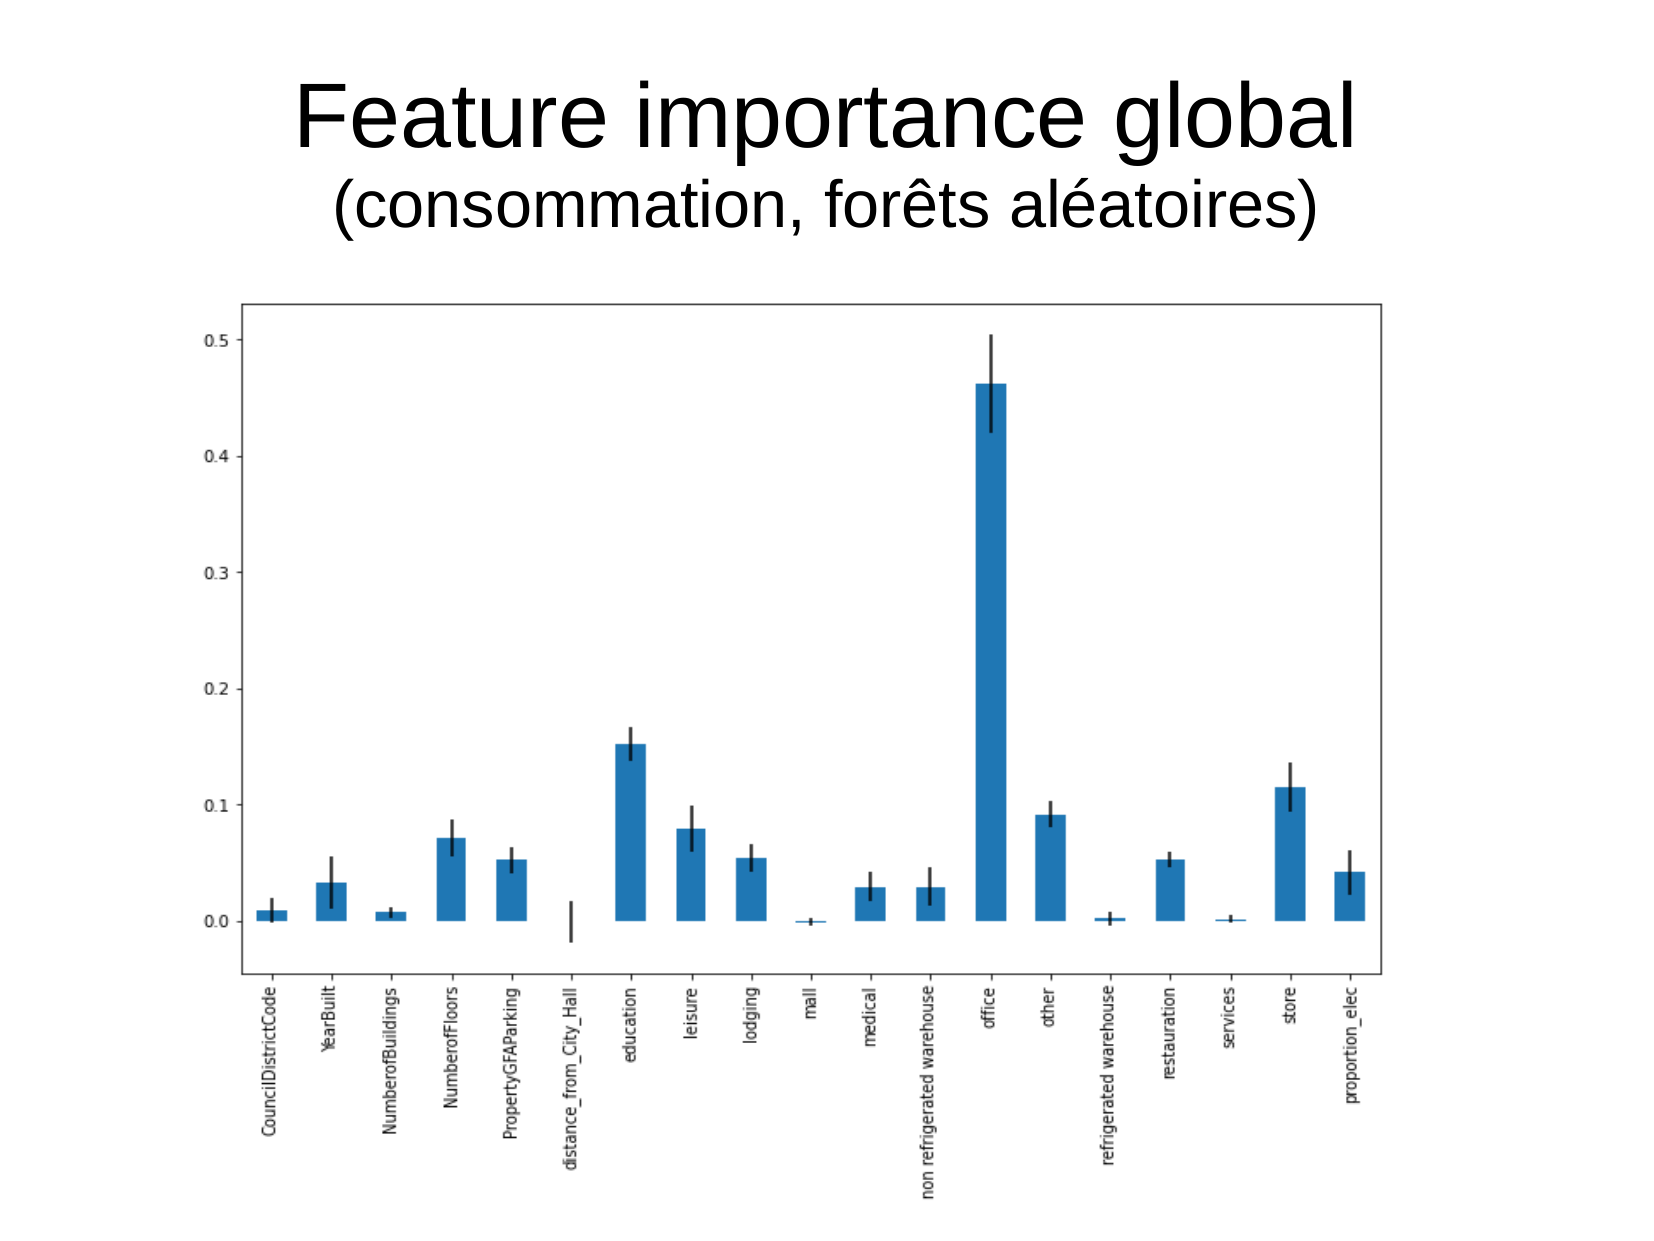

# Feature importance global (consommation, forêts aléatoires)